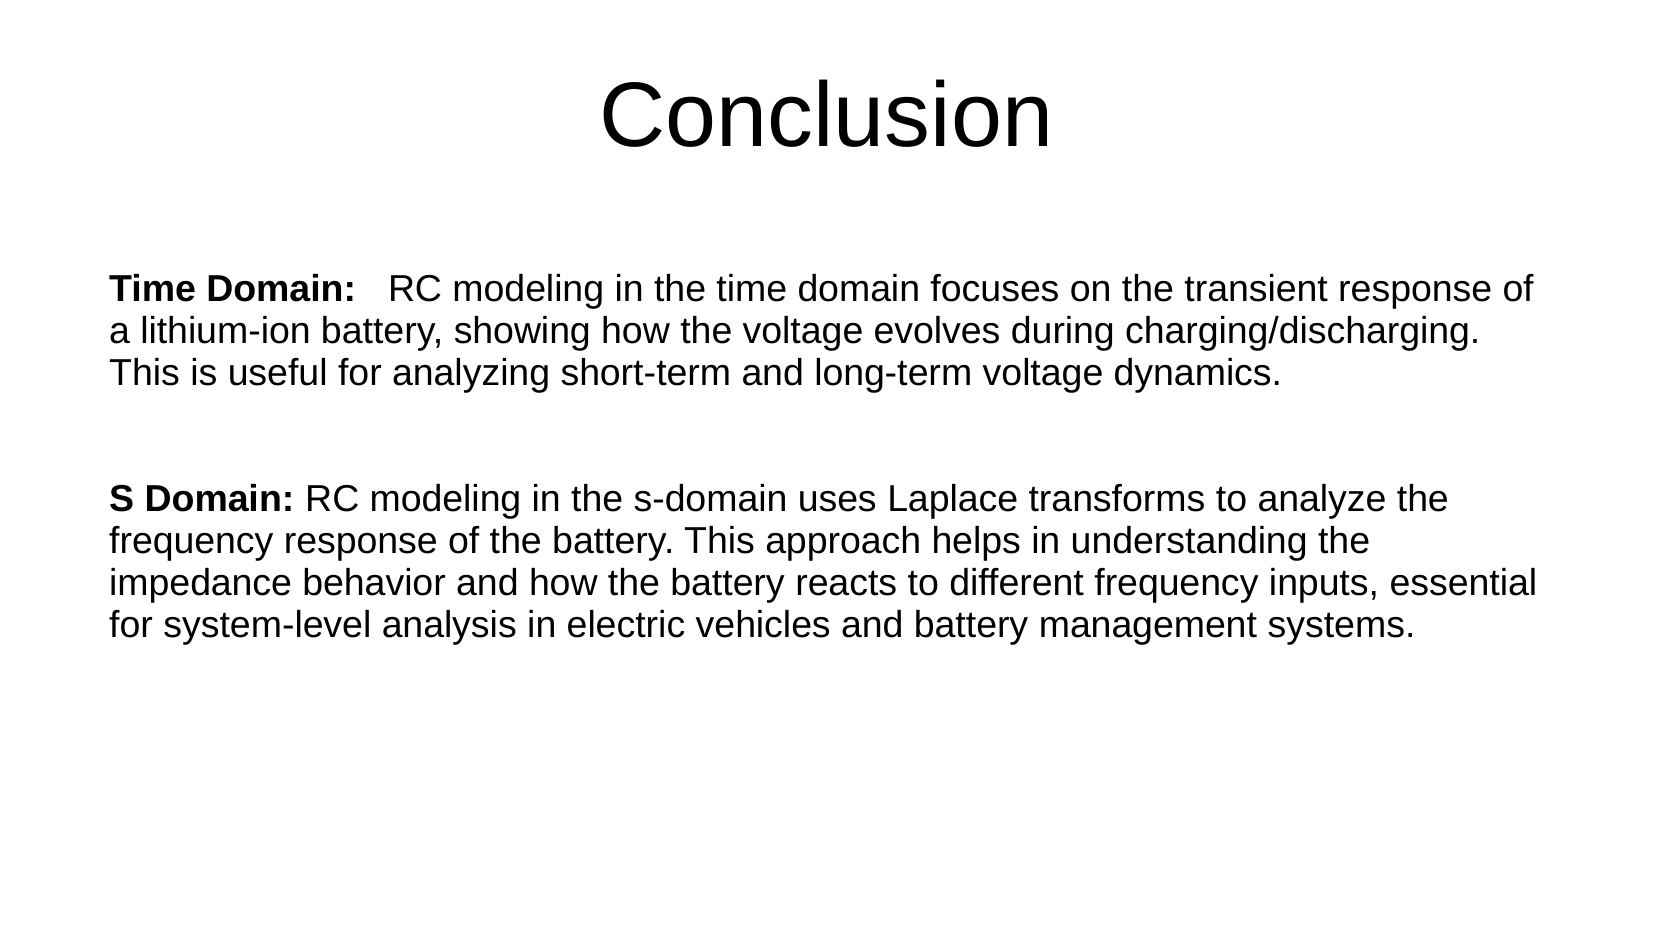

# Conclusion
Time Domain: RC modeling in the time domain focuses on the transient response of a lithium-ion battery, showing how the voltage evolves during charging/discharging. This is useful for analyzing short-term and long-term voltage dynamics.
S Domain: RC modeling in the s-domain uses Laplace transforms to analyze the frequency response of the battery. This approach helps in understanding the impedance behavior and how the battery reacts to different frequency inputs, essential for system-level analysis in electric vehicles and battery management systems.